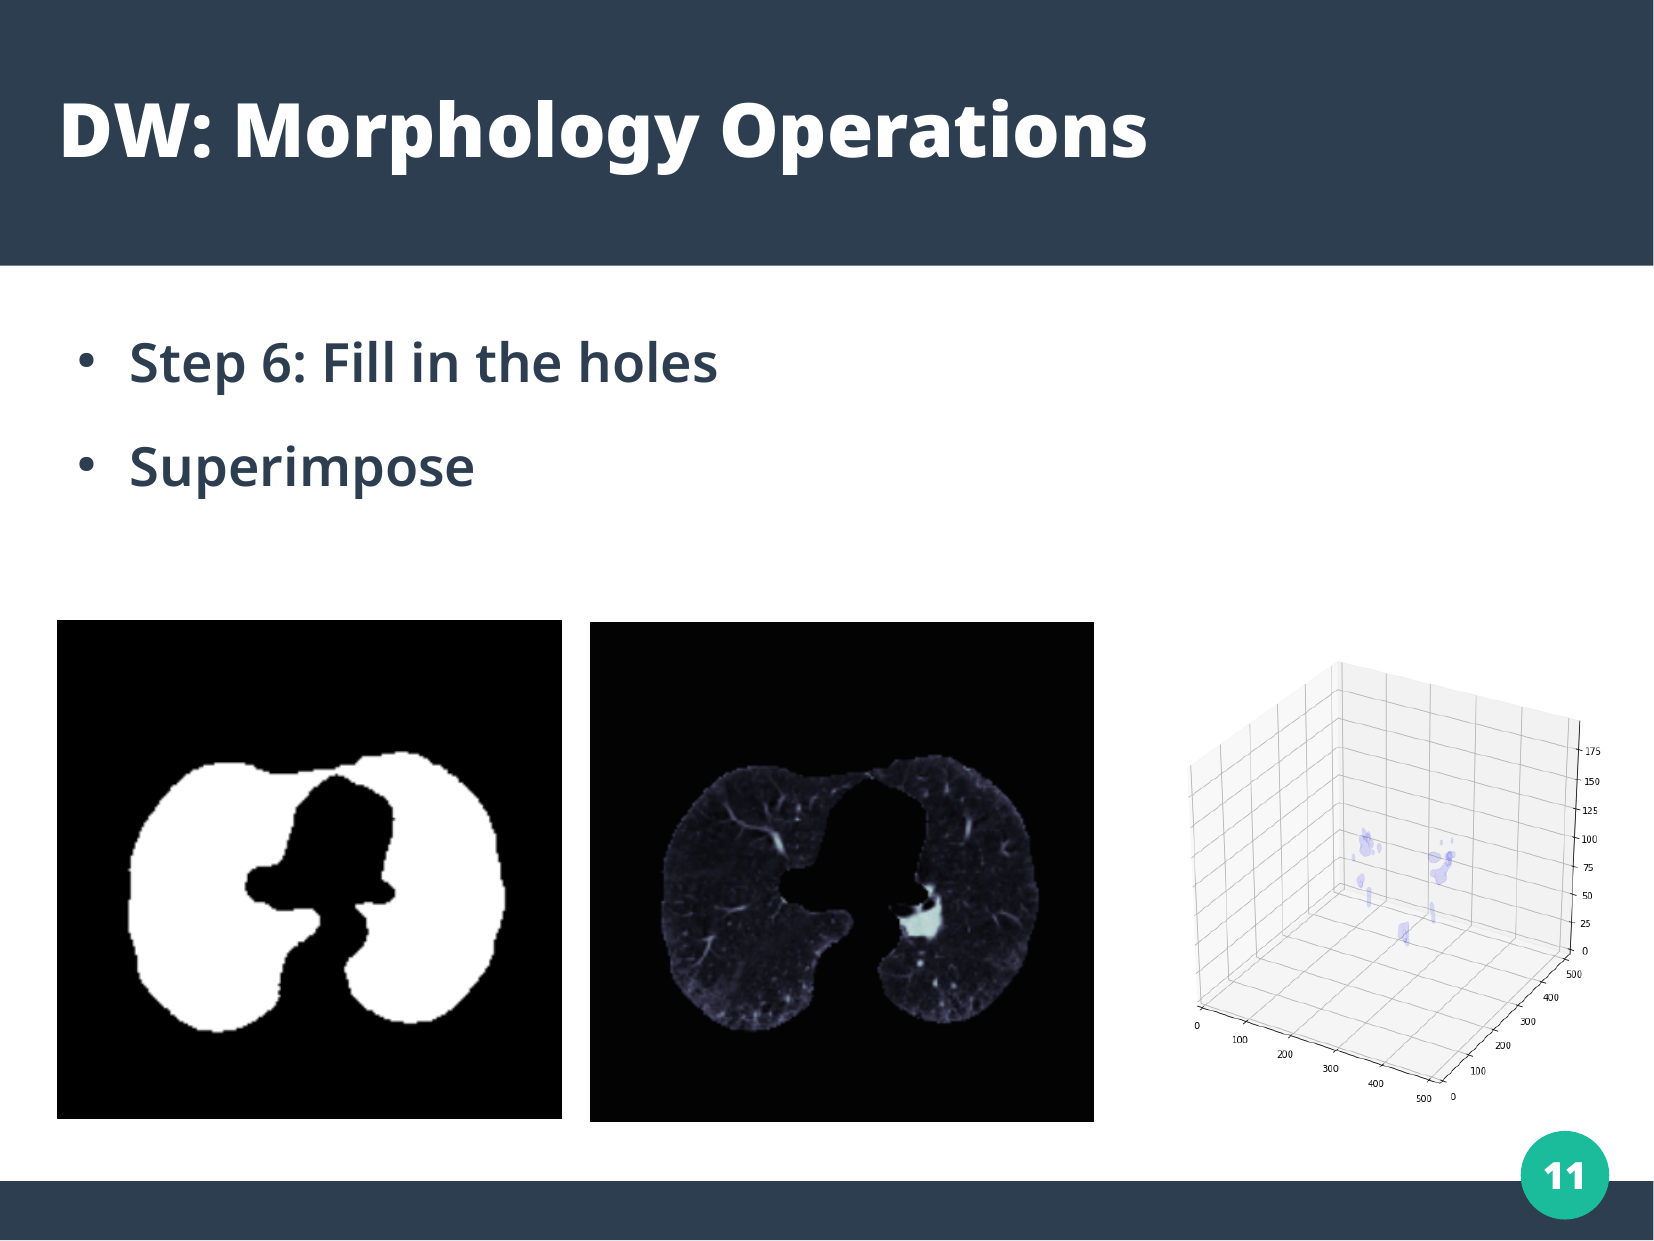

# DW: Morphology Operations
Step 6: Fill in the holes
Superimpose
11